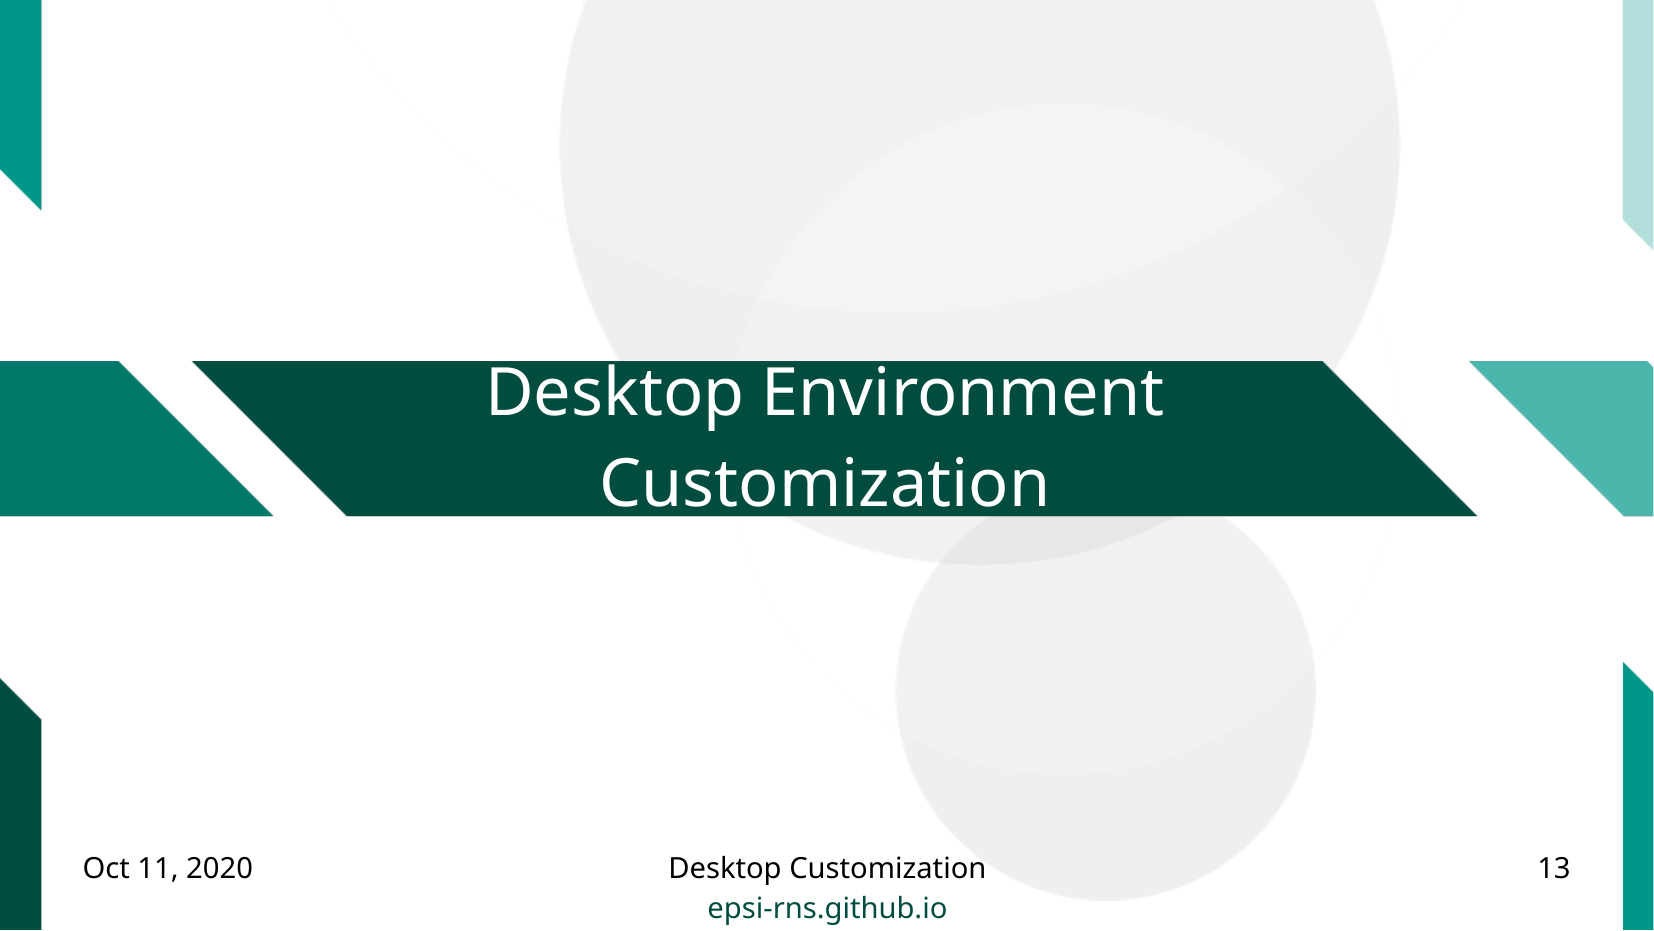

# Desktop Environment Customization
Oct 11, 2020
Desktop Customization
13